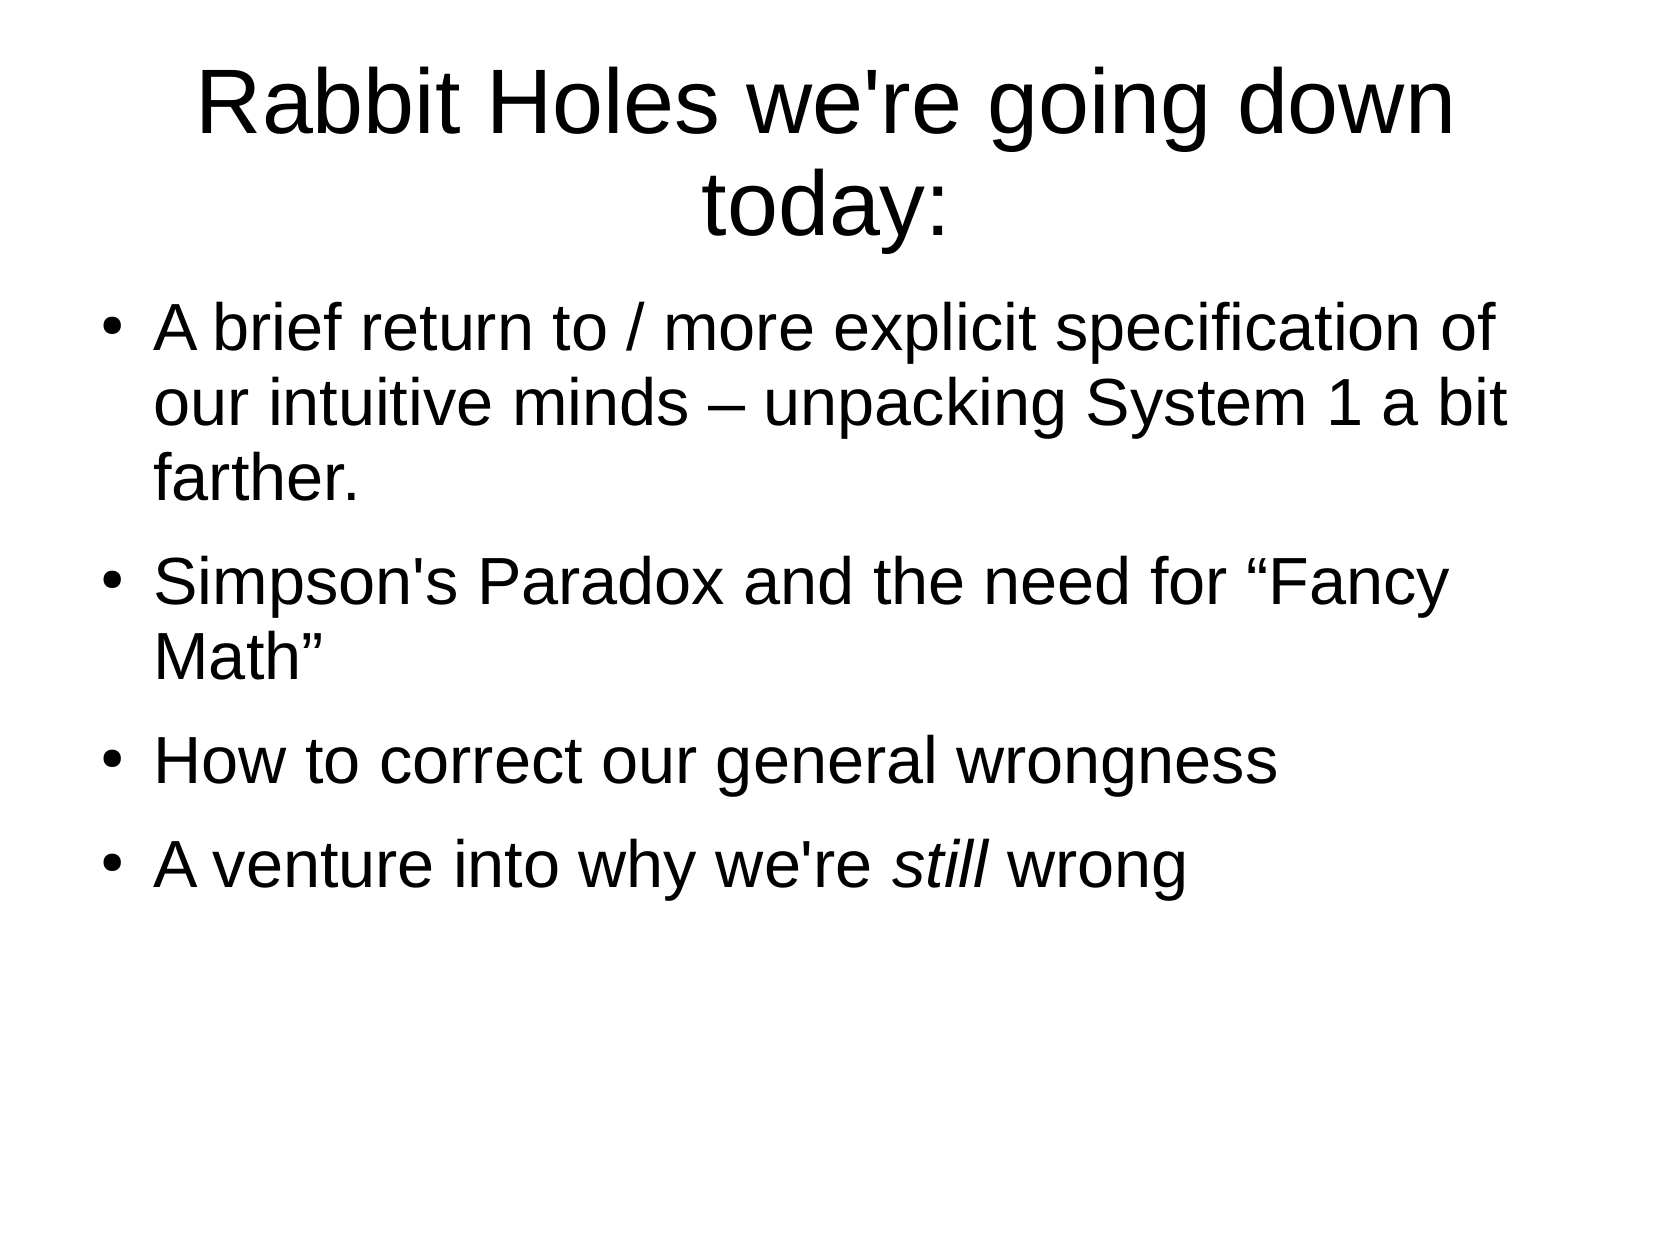

# Rabbit Holes we're going down today:
A brief return to / more explicit specification of our intuitive minds – unpacking System 1 a bit farther.
Simpson's Paradox and the need for “Fancy Math”
How to correct our general wrongness
A venture into why we're still wrong